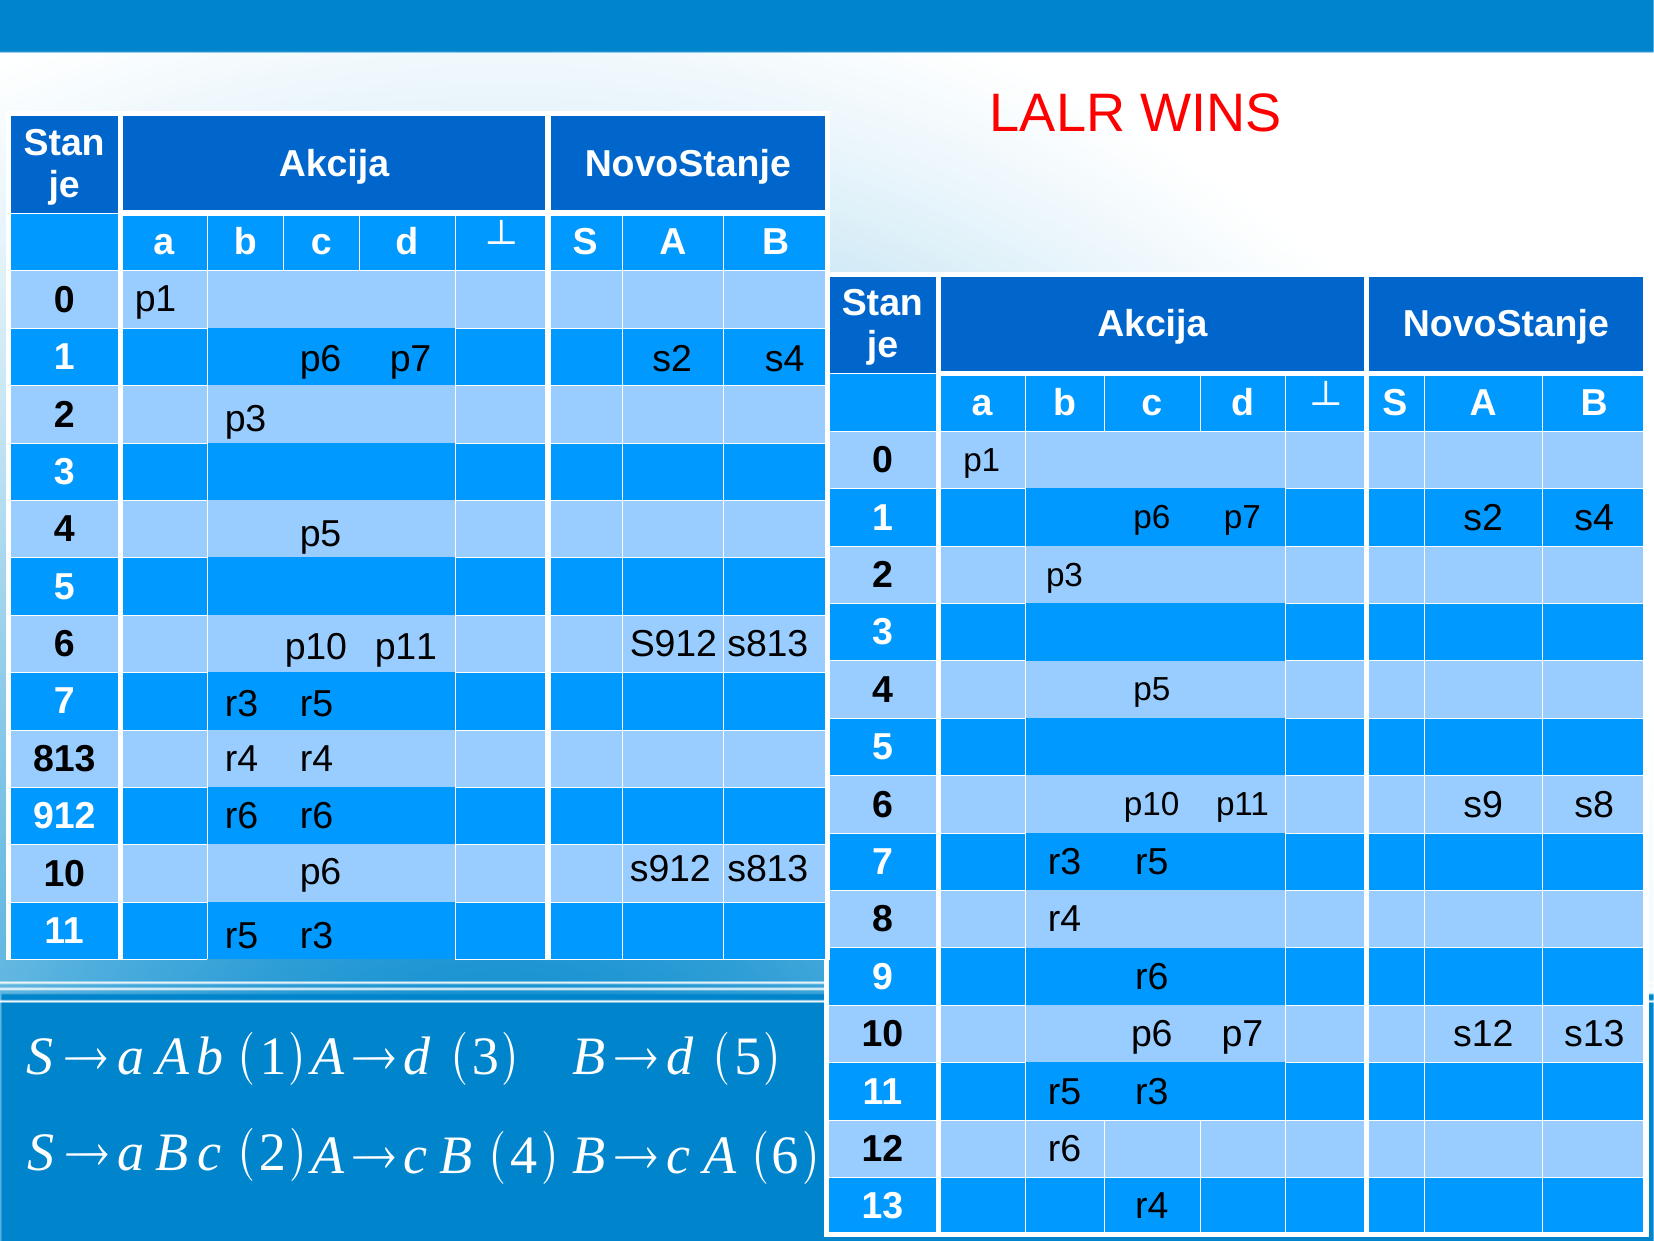

LALR WINS
| Stanje | Akcija | | | | | NovoStanje | | |
| --- | --- | --- | --- | --- | --- | --- | --- | --- |
| | a | b | c | d | ┴ | S | A | B |
| 0 | | | | | | | | |
| 1 | | | | | | | | |
| 2 | | | | | | | | |
| 3 | | | | | | | | |
| 4 | | | | | | | | |
| 5 | | | | | | | | |
| 6 | | | | | | | | |
| 7 | | | | | | | | |
| 813 | | | | | | | | |
| 912 | | | | | | | | |
| 10 | | | | | | | | |
| 11 | | | | | | | | |
p1
| Stanje | Akcija | | | | | NovoStanje | | |
| --- | --- | --- | --- | --- | --- | --- | --- | --- |
| | a | b | c | d | ┴ | S | A | B |
| 0 | p1 | | | | | | | |
| 1 | | | p6 | p7 | | | s2 | s4 |
| 2 | | p3 | | | | | | |
| 3 | | | | | | | | |
| 4 | | | p5 | | | | | |
| 5 | | | | | | | | |
| 6 | | | p10 | p11 | | | s9 | s8 |
| 7 | | r3 | r5 | | | | | |
| 8 | | r4 | | | | | | |
| 9 | | | r6 | | | | | |
| 10 | | | p6 | p7 | | | s12 | s13 |
| 11 | | r5 | r3 | | | | | |
| 12 | | r6 | | | | | | |
| 13 | | | r4 | | | | | |
p6
p7
s2
s4
p3
p5
S912
s813
p10
p11
s912
r3
r5
r4
r4
r6
r6
s912
s813
p6
r5
r3